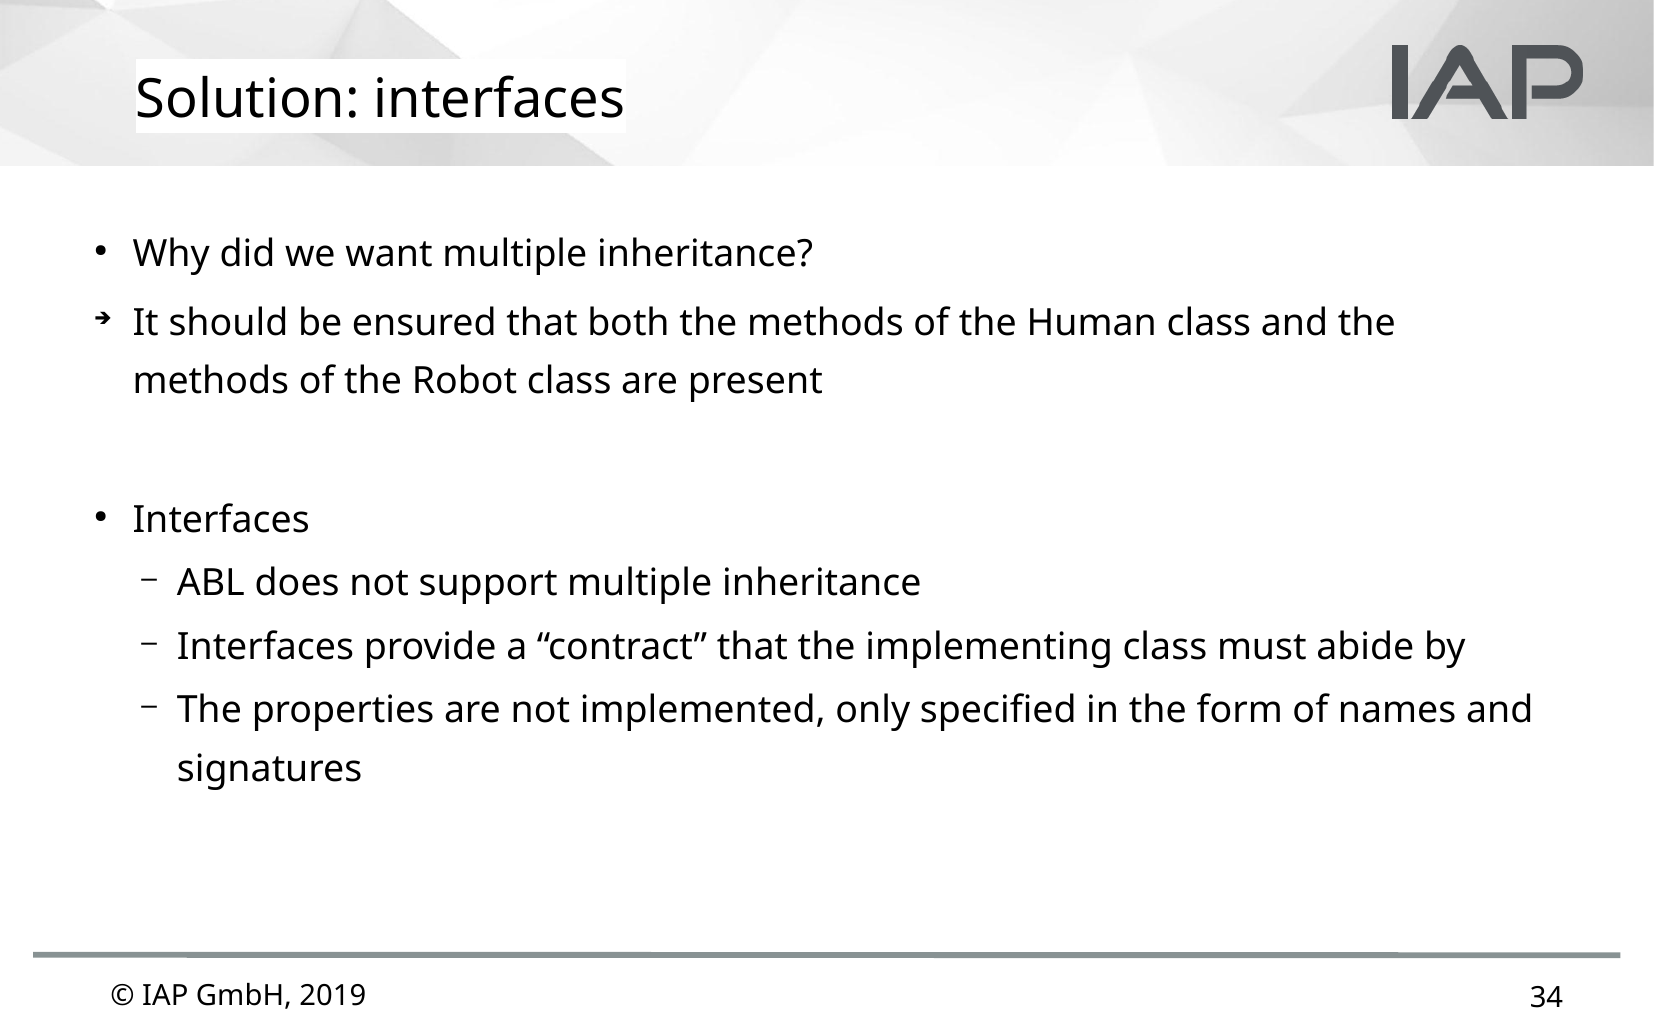

# Solution: interfaces
Why did we want multiple inheritance?
It should be ensured that both the methods of the Human class and the methods of the Robot class are present
Interfaces
ABL does not support multiple inheritance
Interfaces provide a “contract” that the implementing class must abide by
The properties are not implemented, only specified in the form of names and signatures
© IAP GmbH, 2019
34